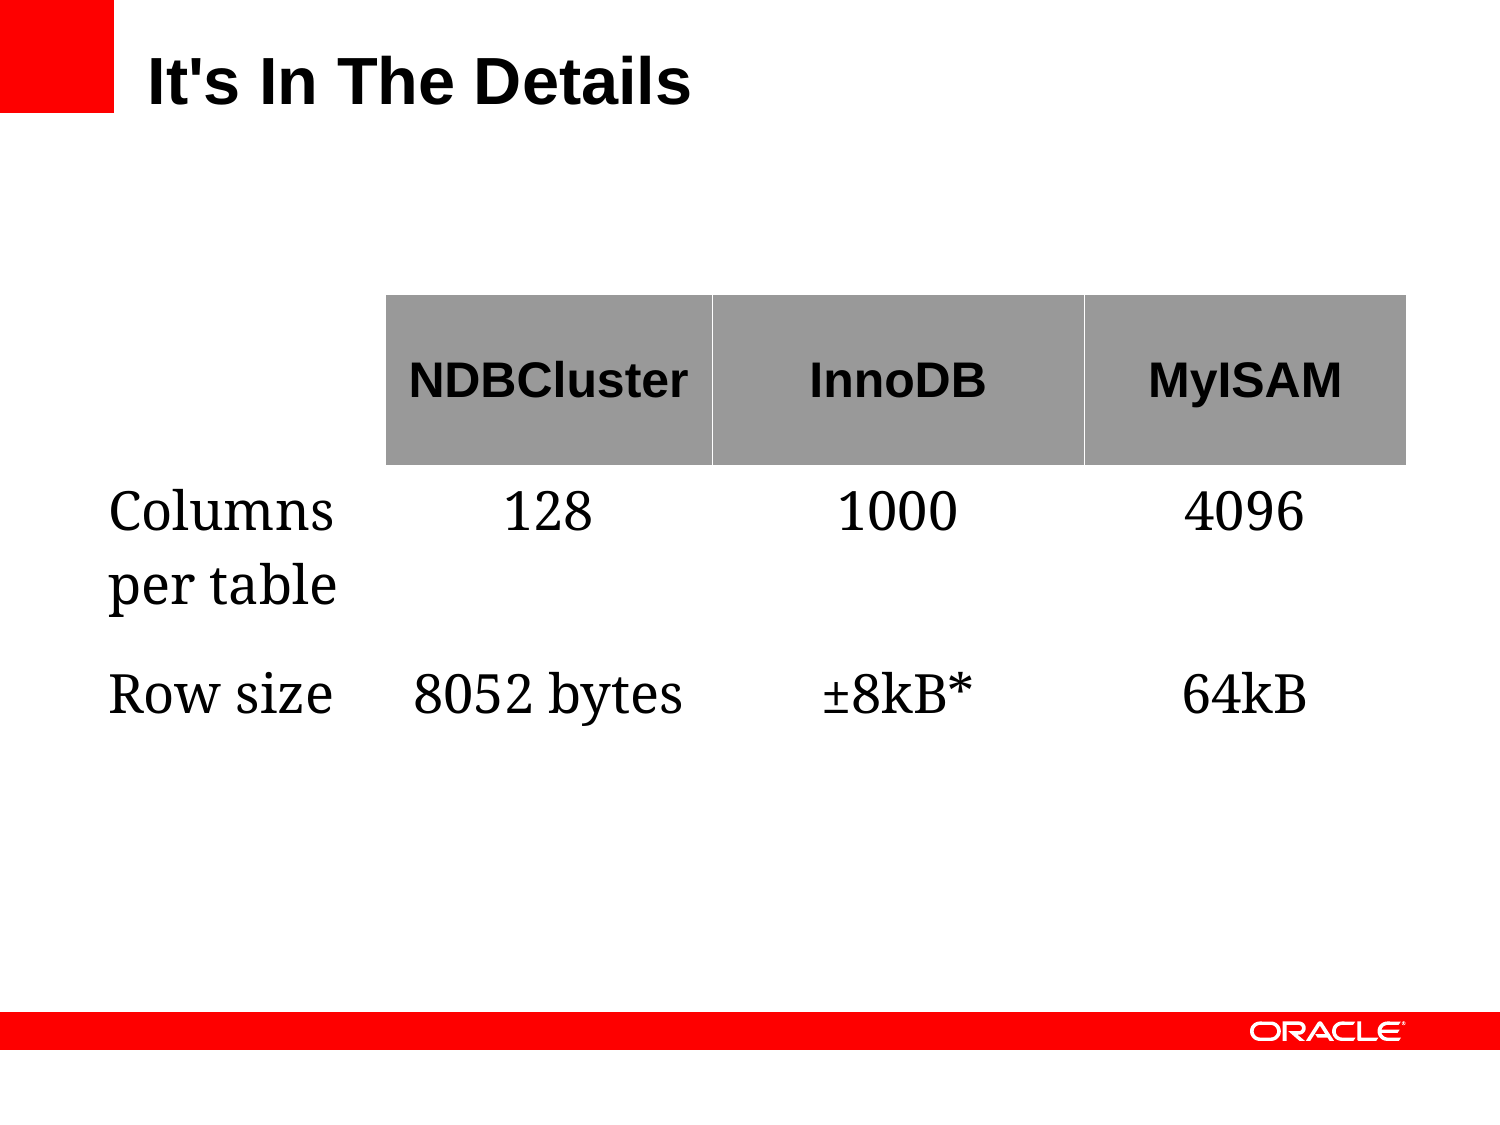

# It's In The Details
| | NDBCluster | InnoDB | MyISAM |
| --- | --- | --- | --- |
| Columns per table | 128 | 1000 | 4096 |
| Row size | 8052 bytes | ±8kB\* | 64kB |